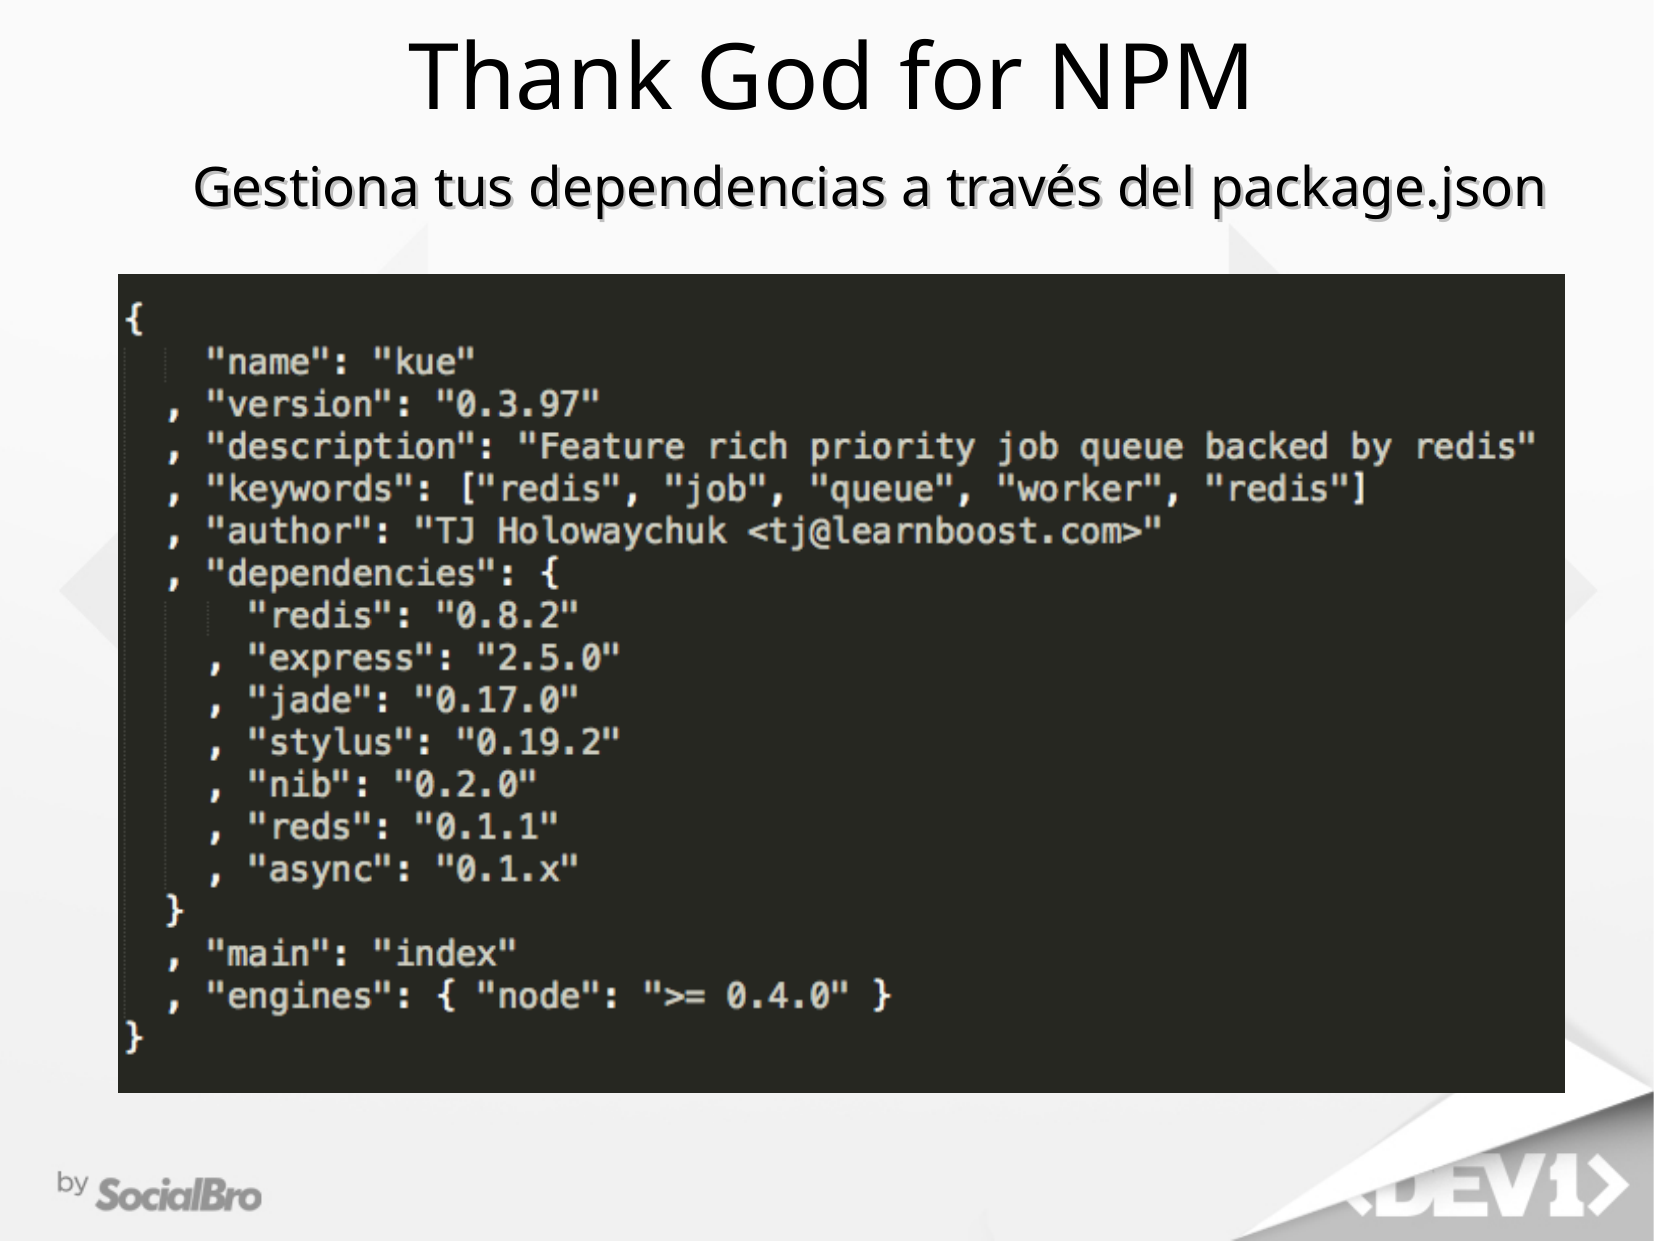

# Thank God for NPM
Gestiona tus dependencias a través del package.json